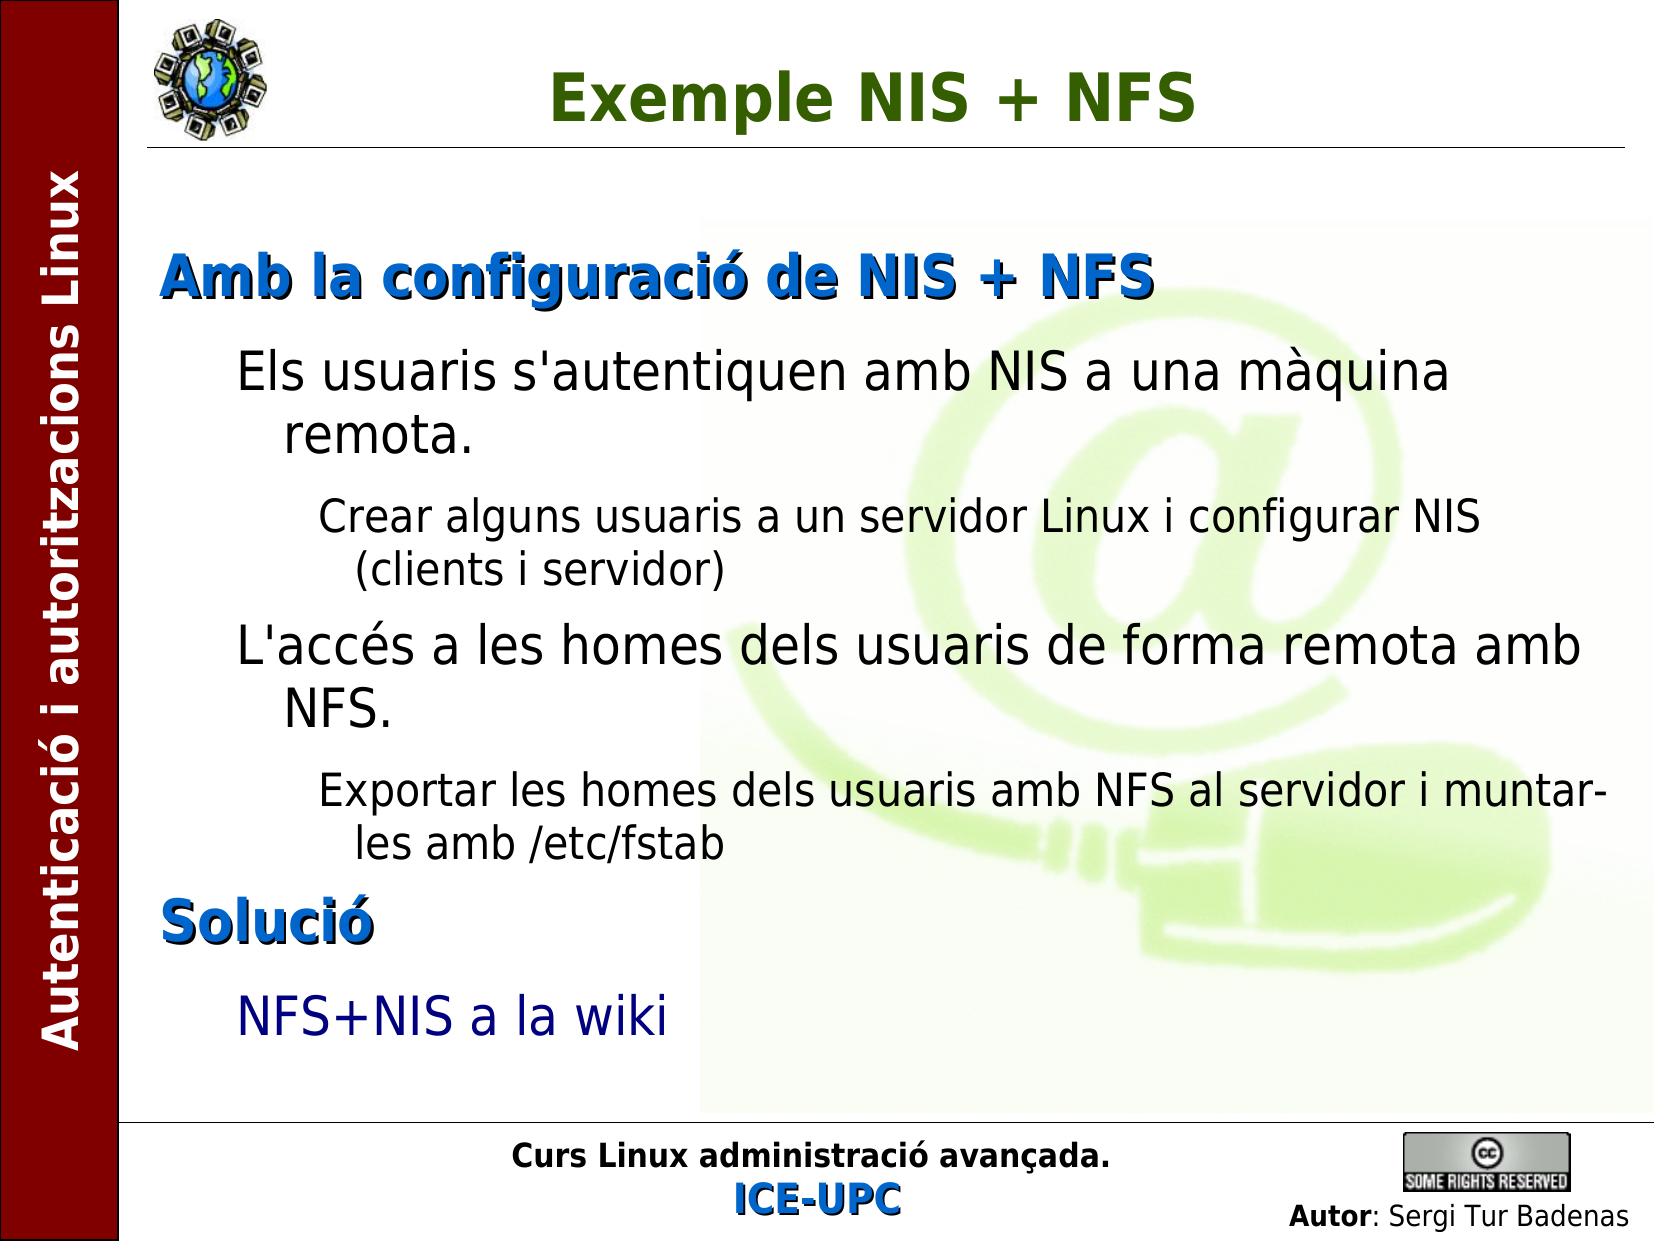

# Exemple NIS + NFS
Amb la configuració de NIS + NFS
Els usuaris s'autentiquen amb NIS a una màquina remota.
Crear alguns usuaris a un servidor Linux i configurar NIS (clients i servidor)
L'accés a les homes dels usuaris de forma remota amb NFS.
Exportar les homes dels usuaris amb NFS al servidor i muntar-les amb /etc/fstab
Solució
NFS+NIS a la wiki